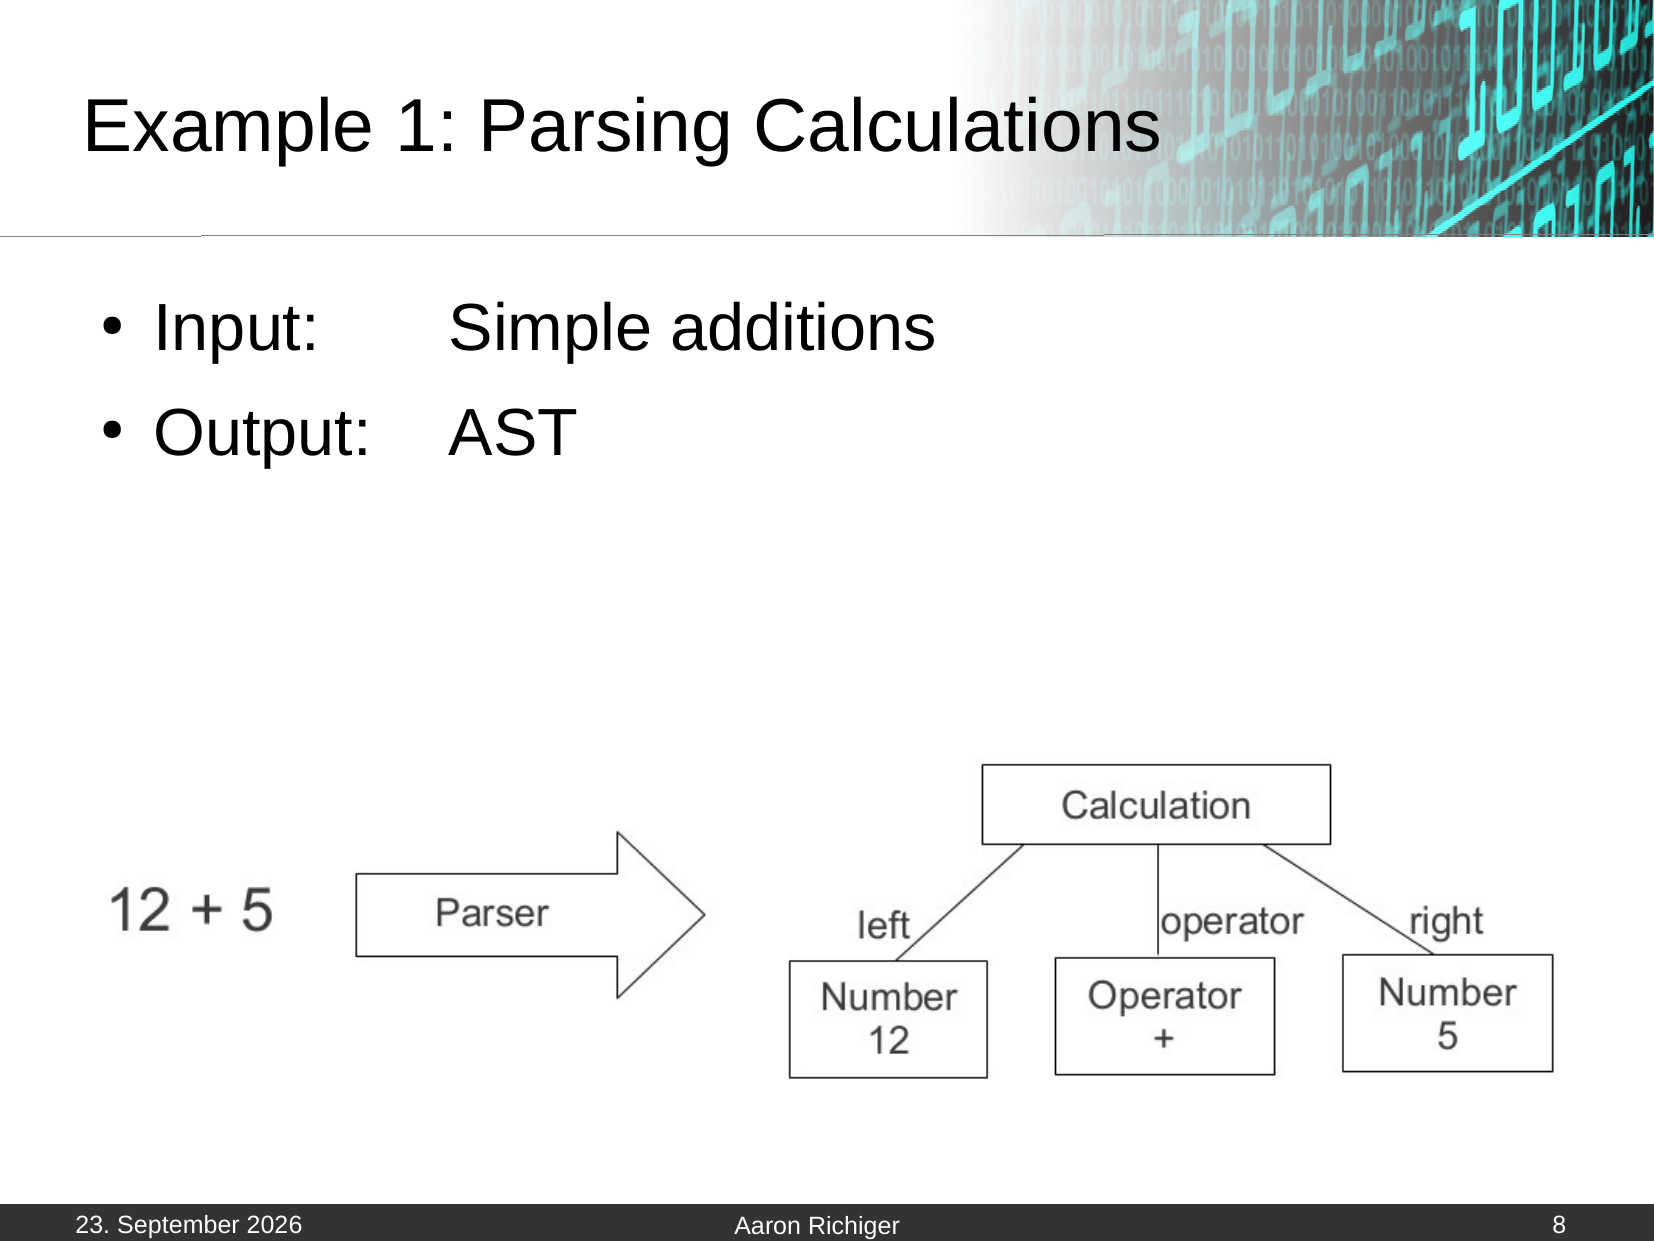

Example 1: Parsing Calculations
# Input: 		Simple additions
Output:		AST
8
Aaron Richiger